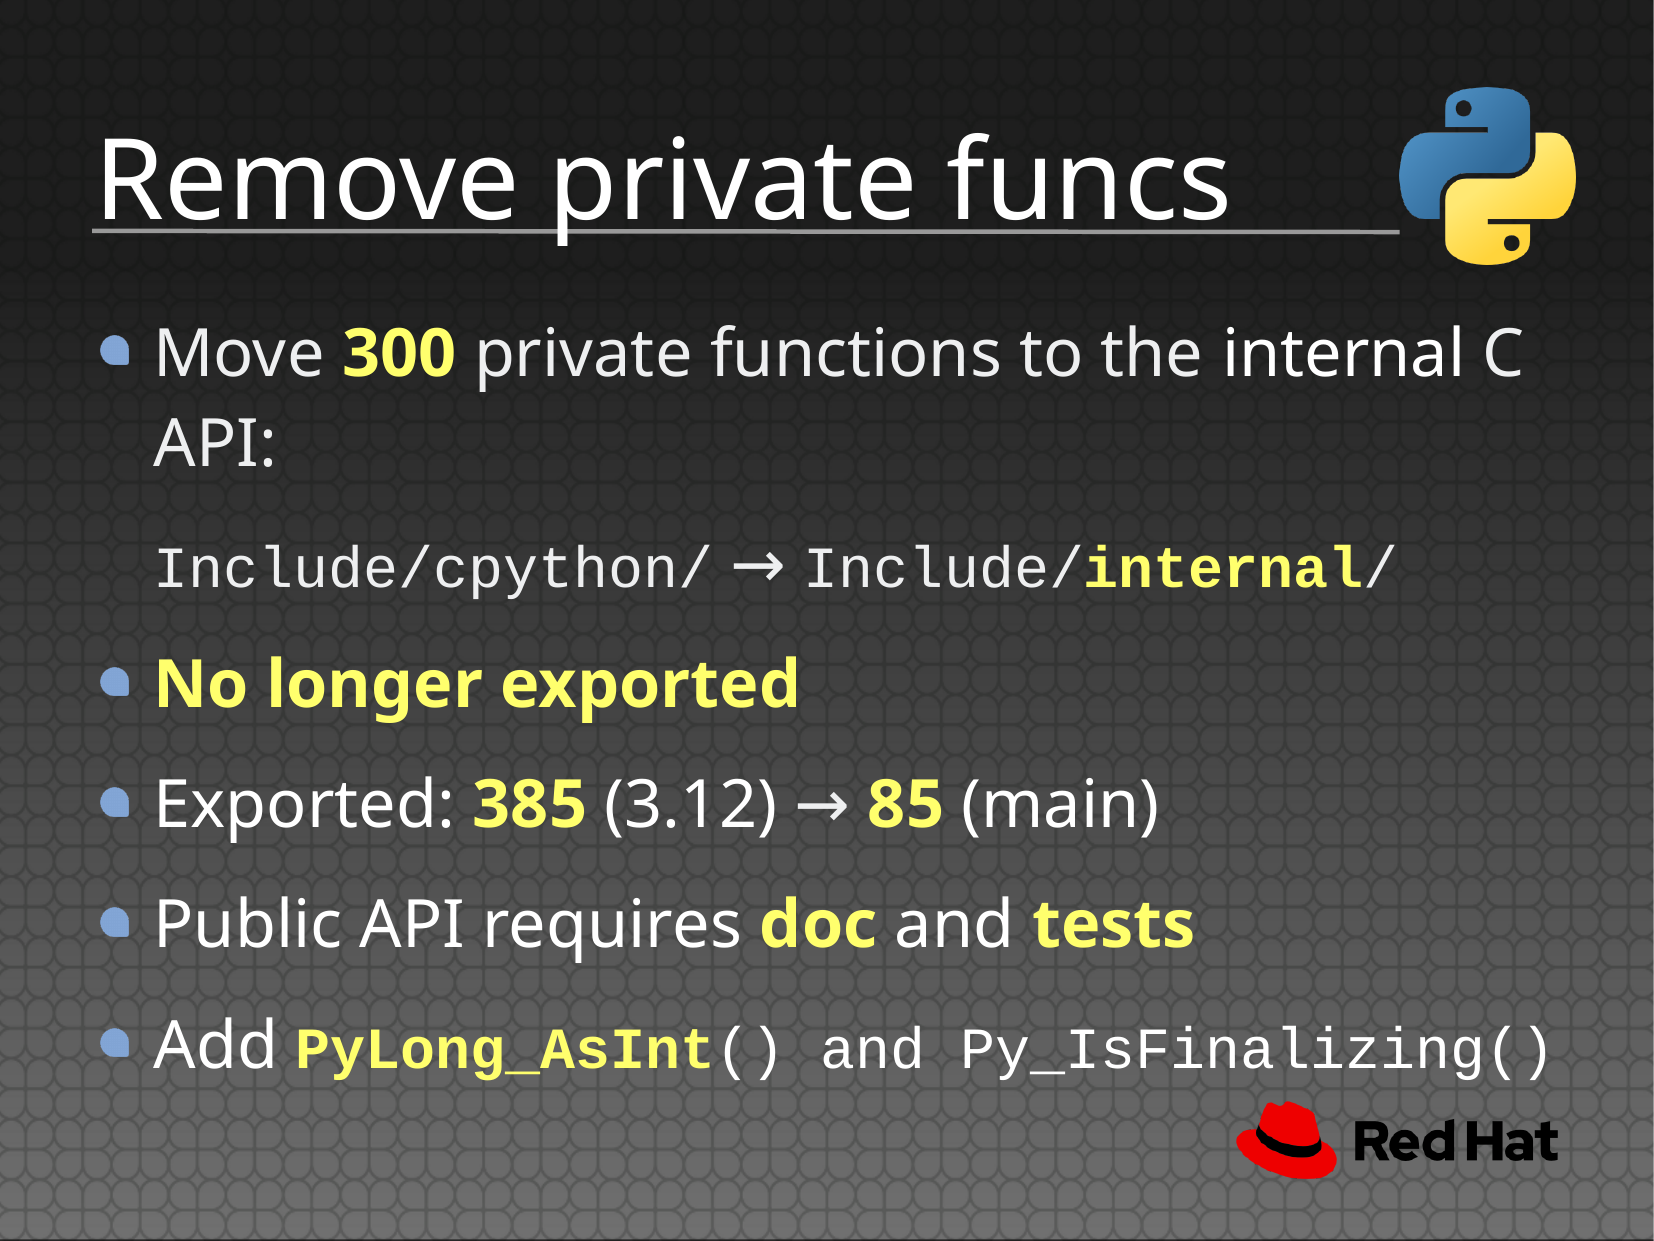

Remove private funcs
# Move 300 private functions to the internal C API:
Include/cpython/ → Include/internal/
No longer exported
Exported: 385 (3.12) → 85 (main)
Public API requires doc and tests
Add PyLong_AsInt() and Py_IsFinalizing()